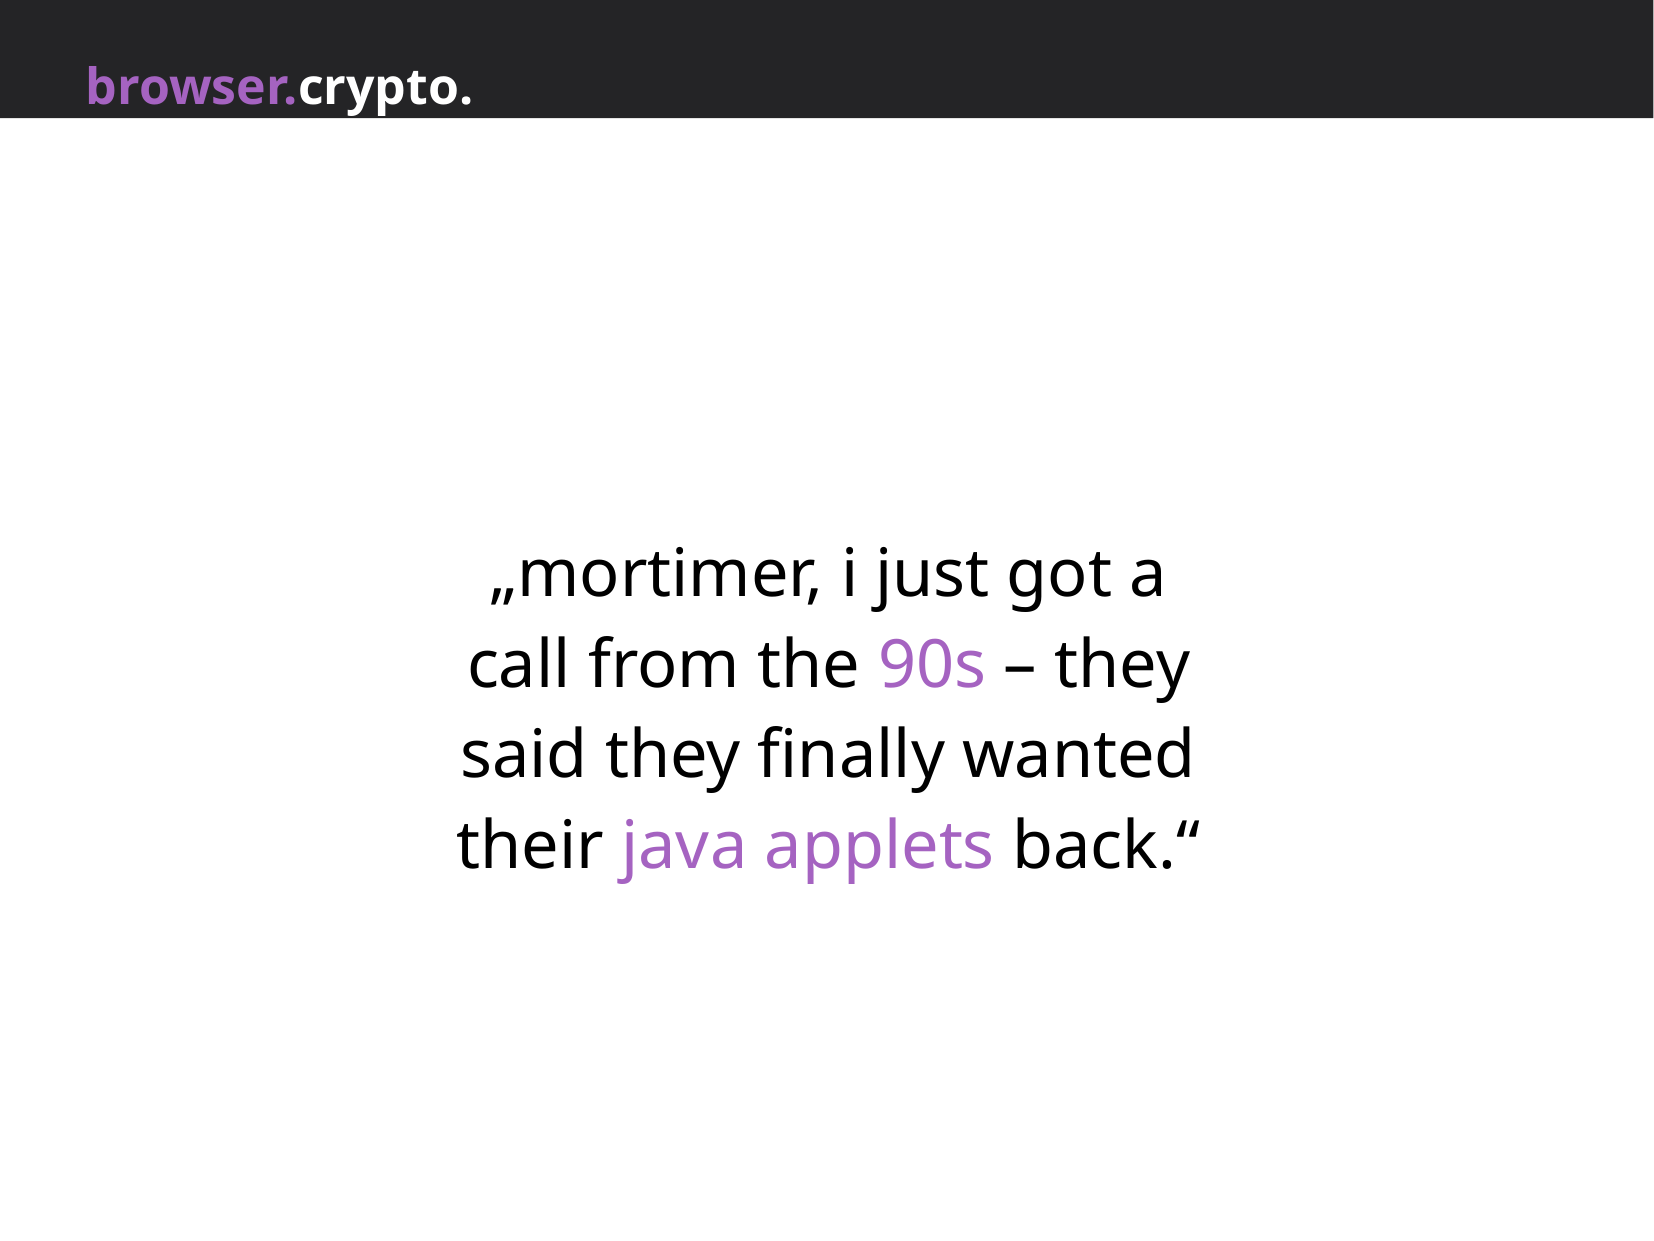

browser.crypto.
„mortimer, i just got a call from the 90s – they said they finally wanted their java applets back.“